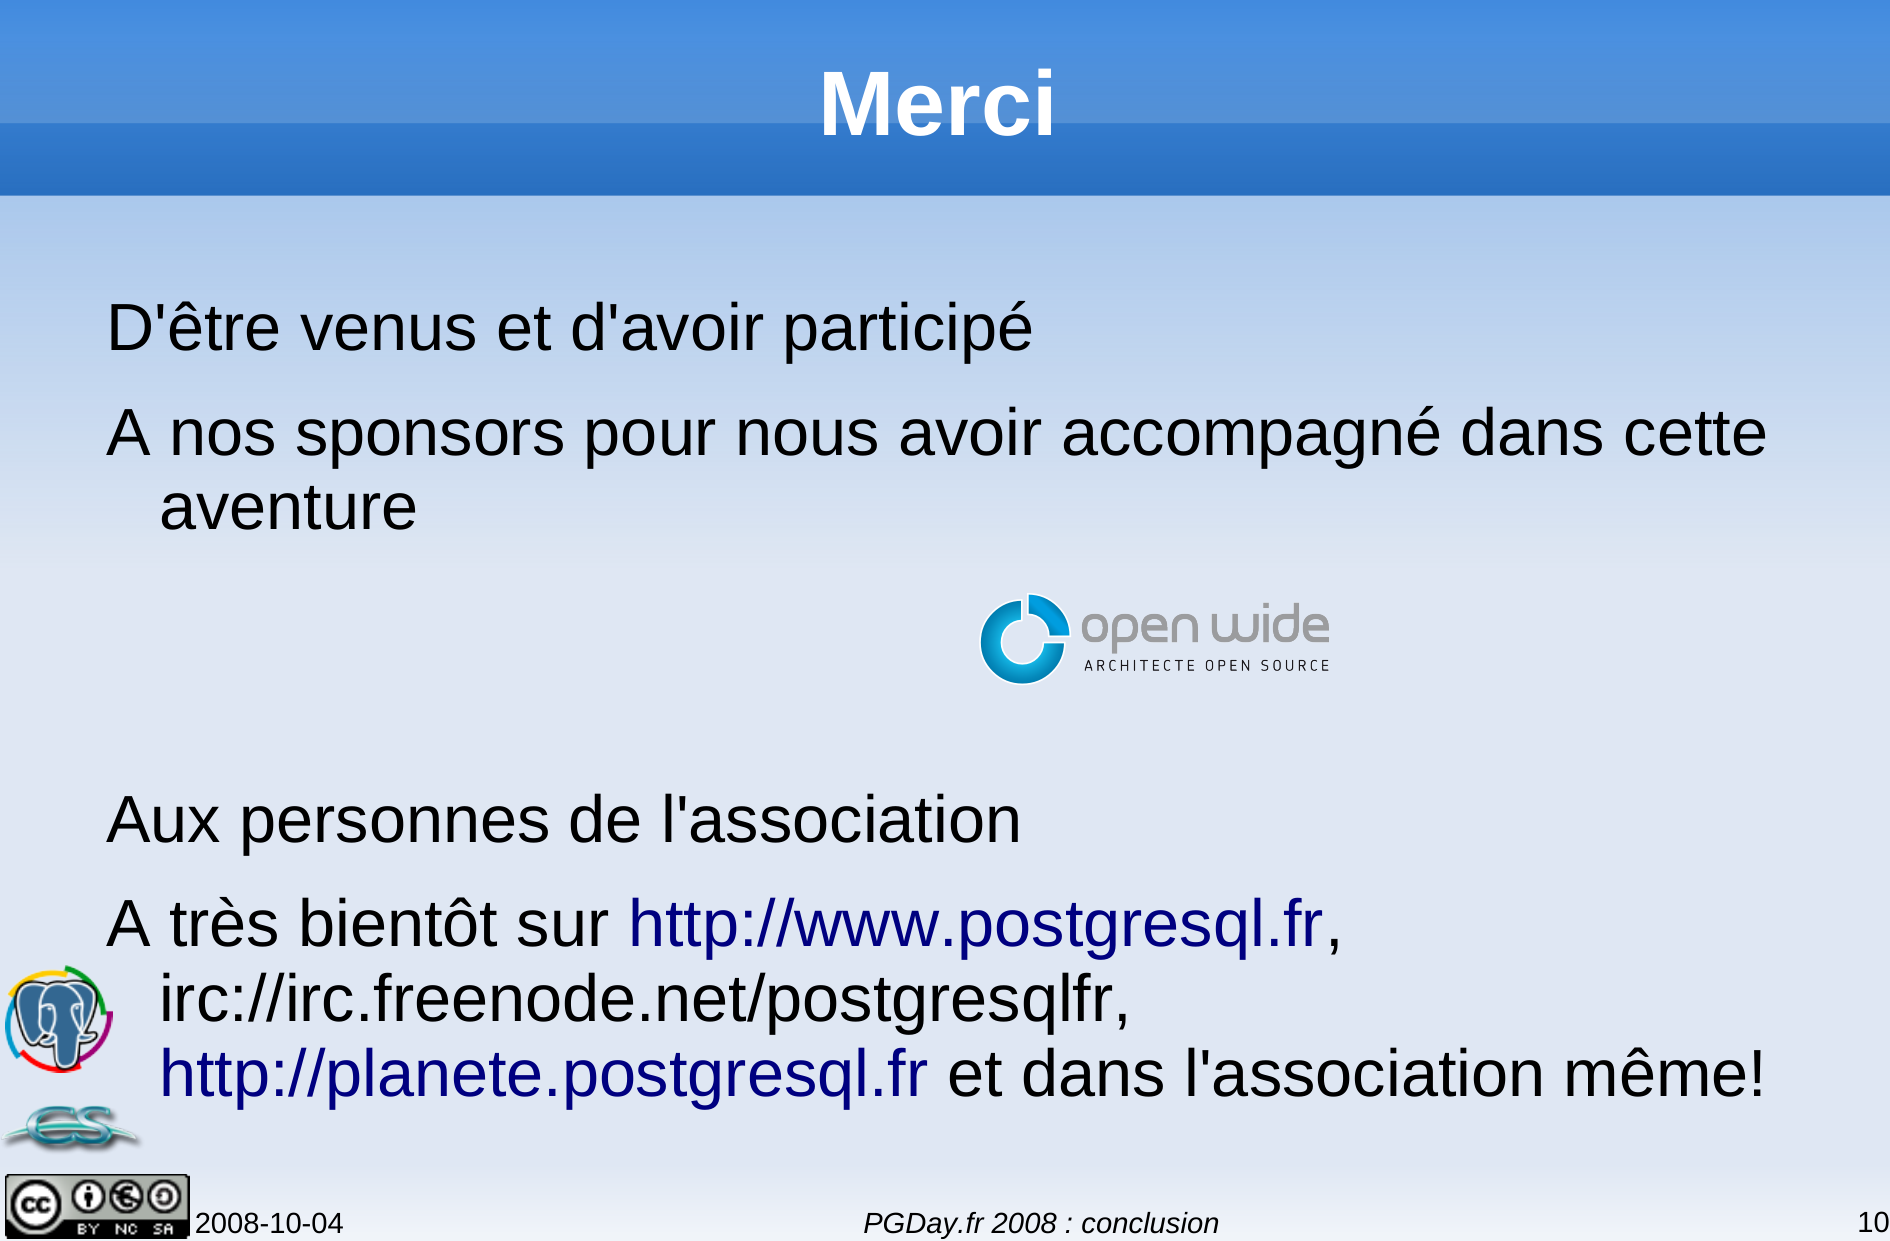

# Merci
D'être venus et d'avoir participé
A nos sponsors pour nous avoir accompagné dans cette aventure
Aux personnes de l'association
A très bientôt sur http://www.postgresql.fr, irc://irc.freenode.net/postgresqlfr, http://planete.postgresql.fr et dans l'association même!
10
2008-10-04
PGDay.fr 2008 : conclusion